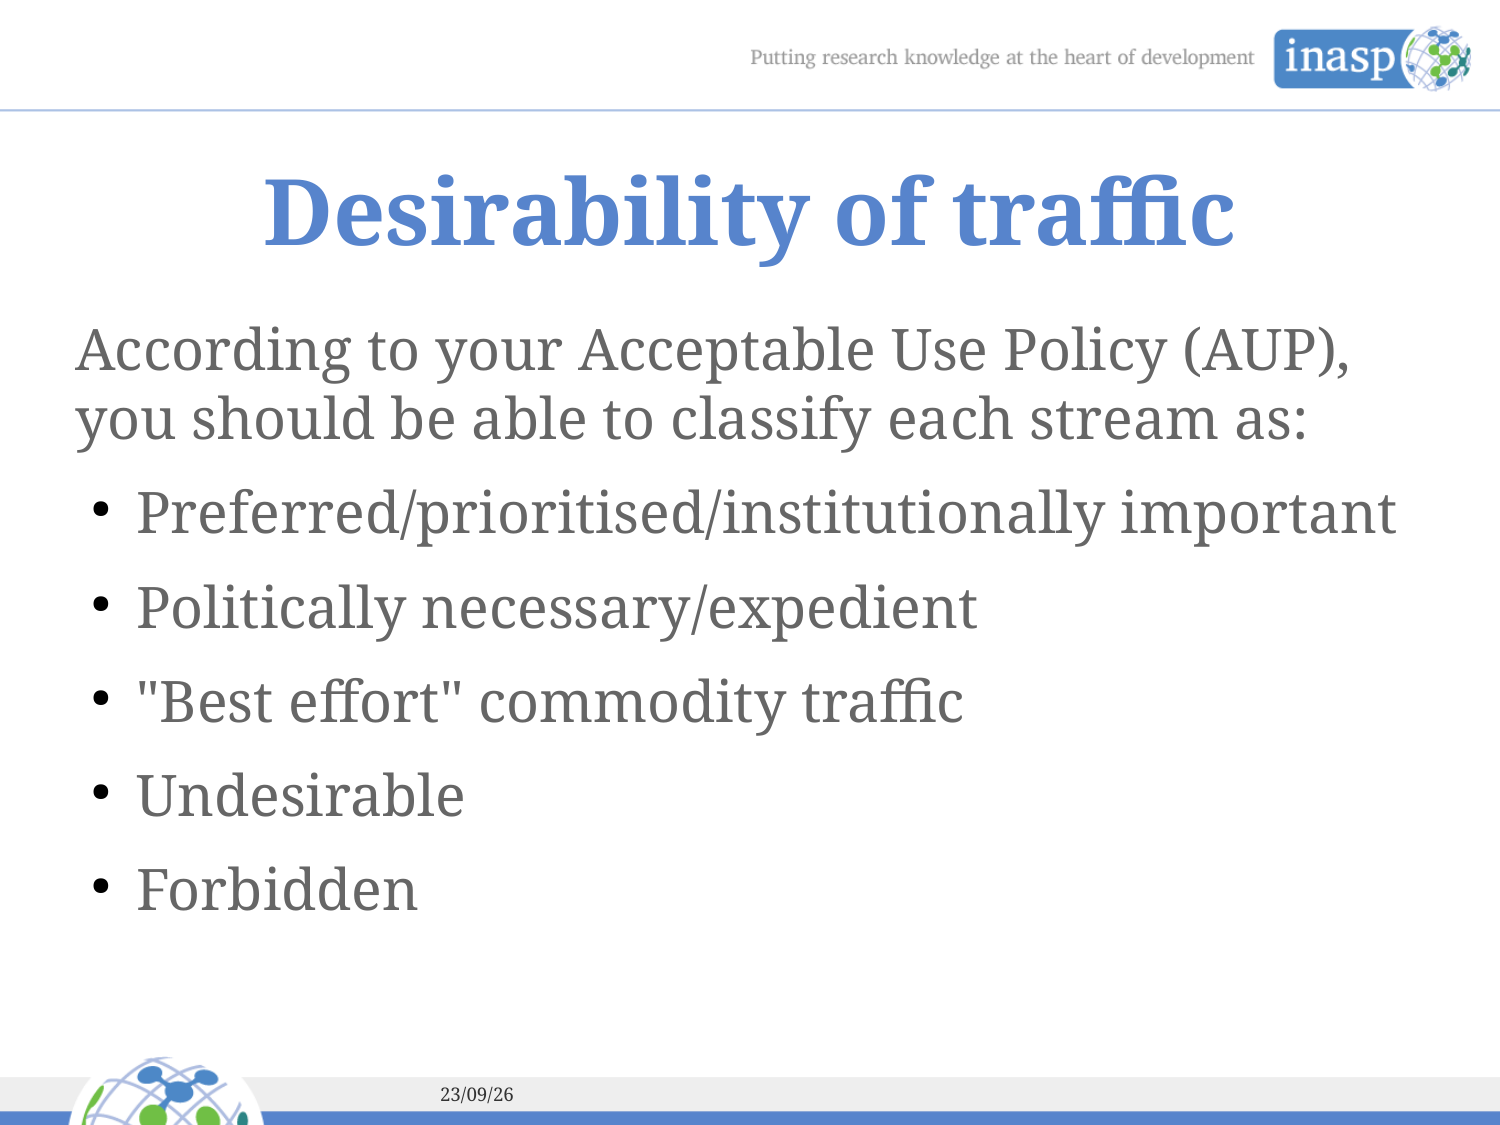

# Desirability of traffic
According to your Acceptable Use Policy (AUP), you should be able to classify each stream as:
Preferred/prioritised/institutionally important
Politically necessary/expedient
"Best effort" commodity traffic
Undesirable
Forbidden